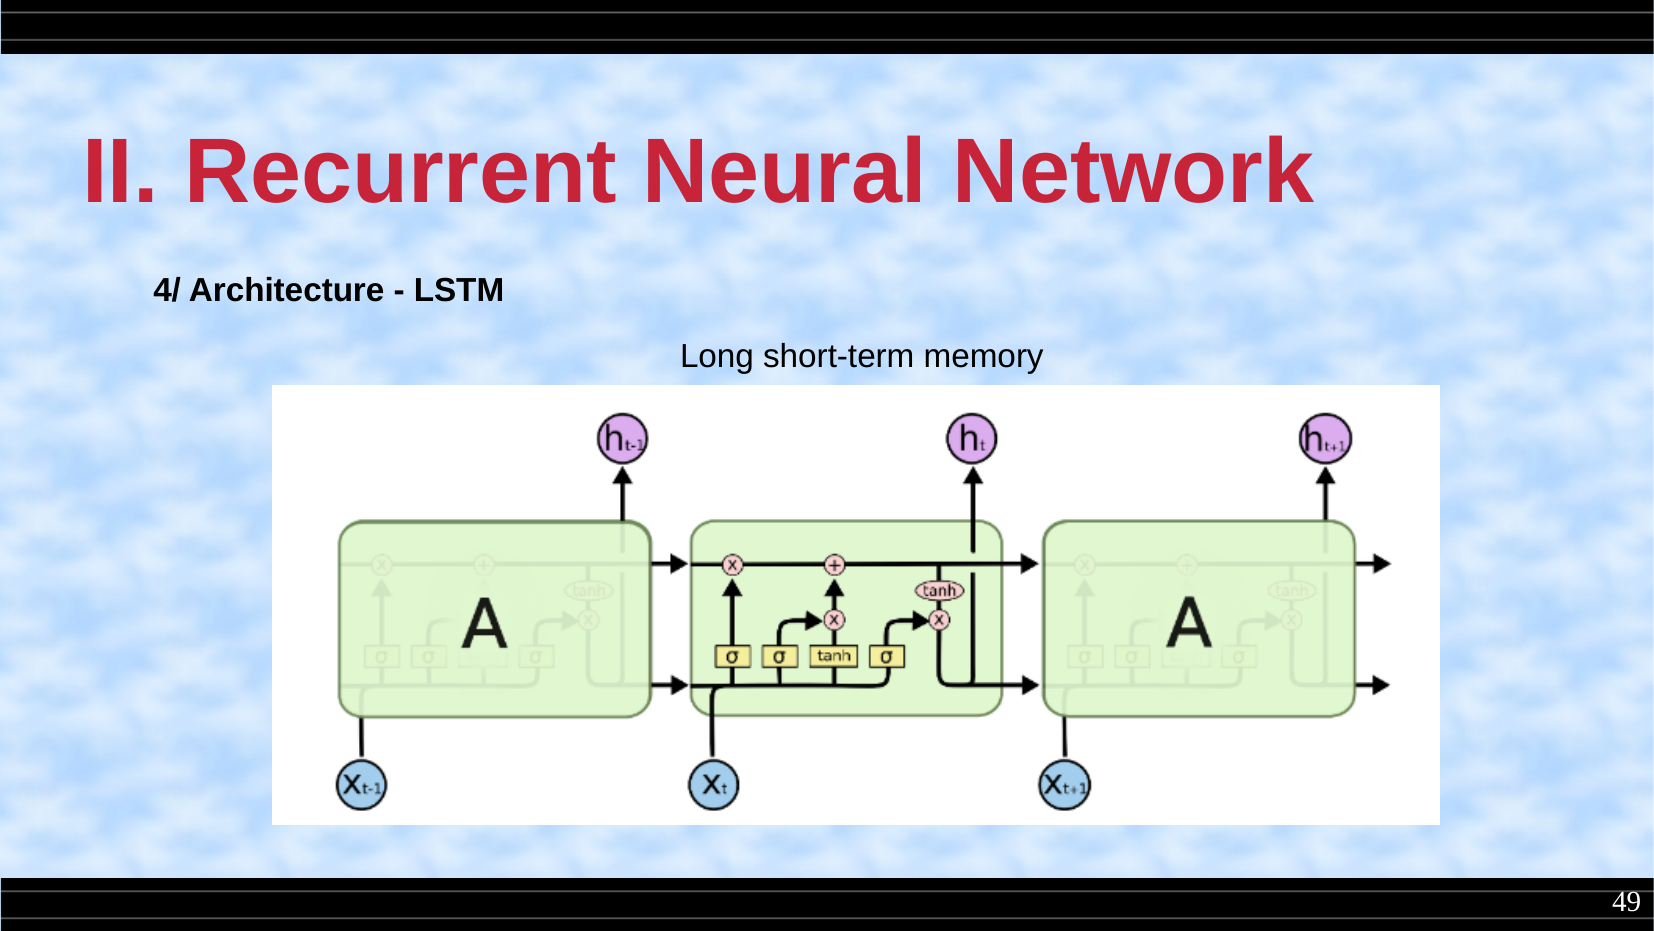

# II. Recurrent Neural Network
4/ Architecture - LSTM
Long short-term memory